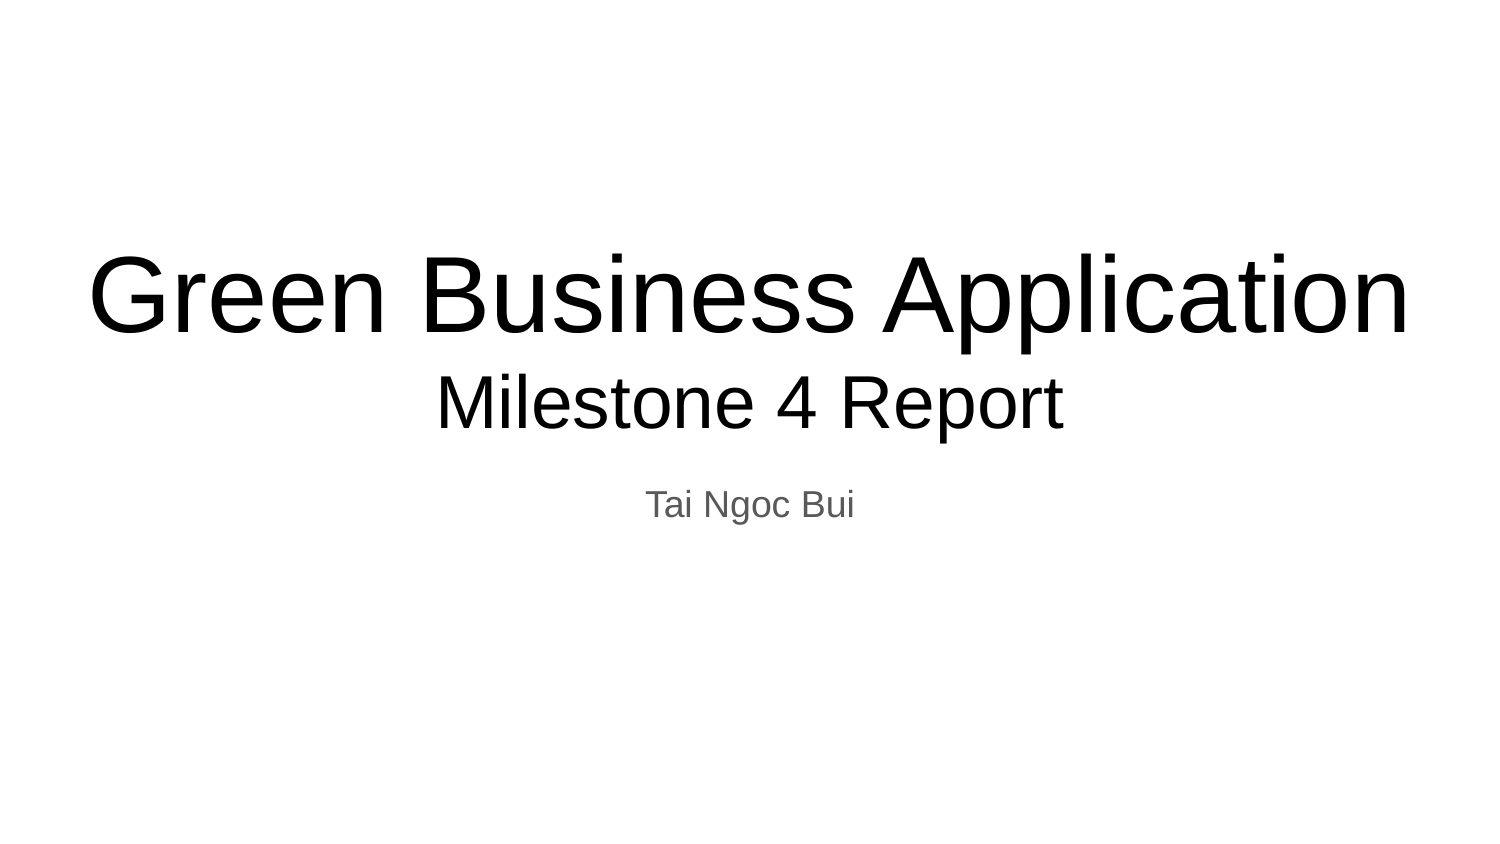

# Green Business Application Milestone 4 Report
Tai Ngoc Bui